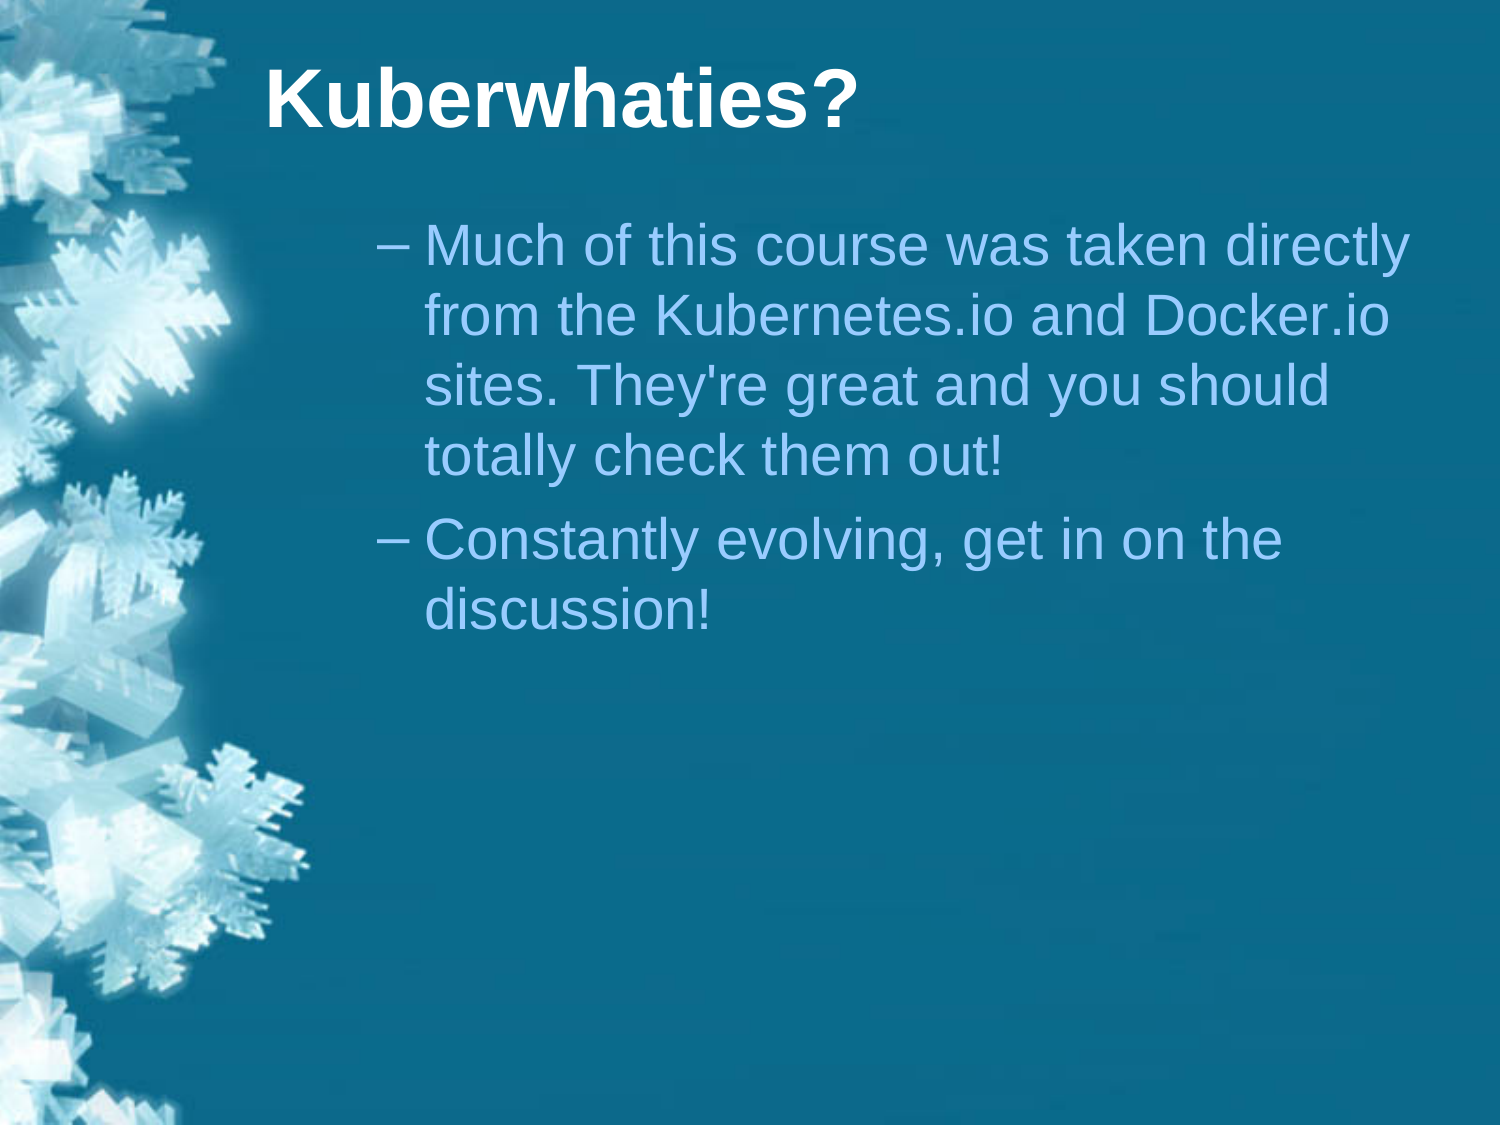

# Kuberwhaties?
Much of this course was taken directly from the Kubernetes.io and Docker.io sites. They're great and you should totally check them out!
Constantly evolving, get in on the discussion!